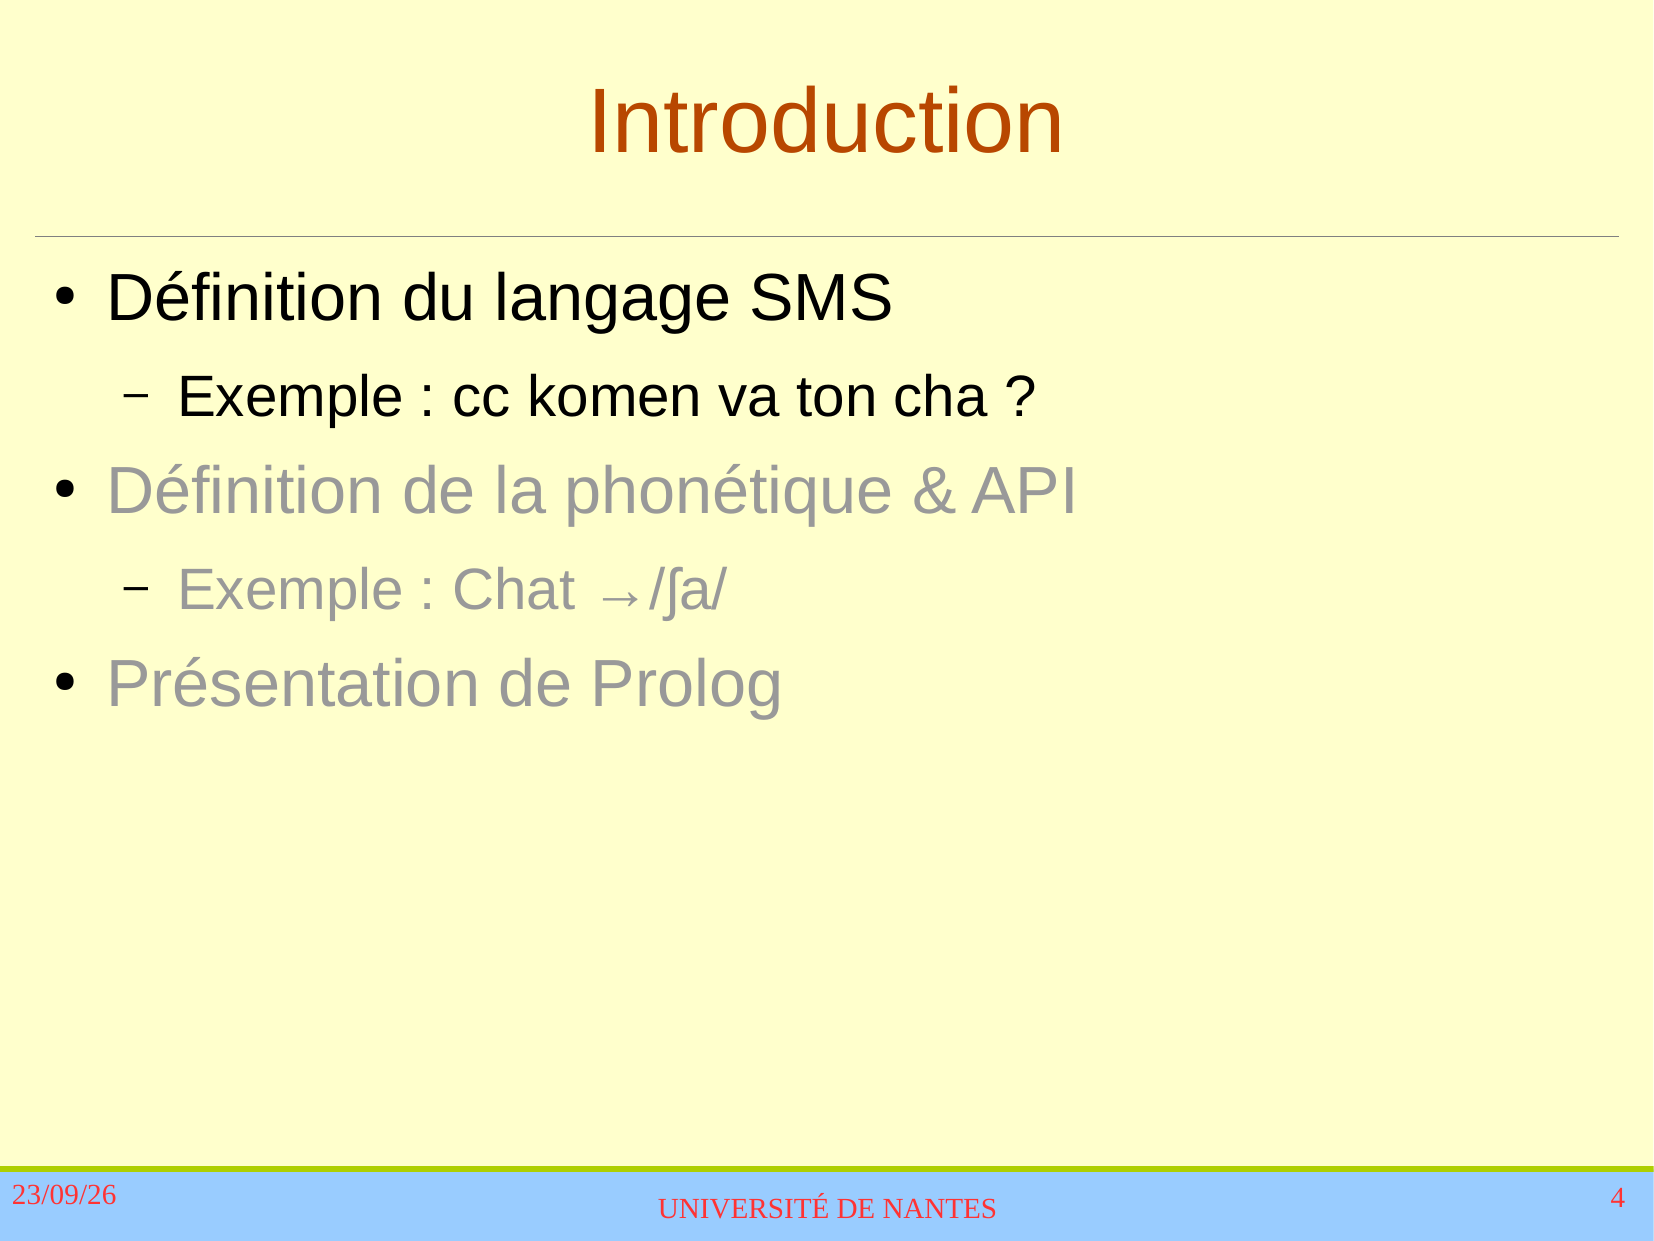

# Introduction
Définition du langage SMS
Exemple : cc komen va ton cha ?
Définition de la phonétique & API
Exemple : Chat →/ʃa/
Présentation de Prolog
4
UNIVERSITÉ DE NANTES